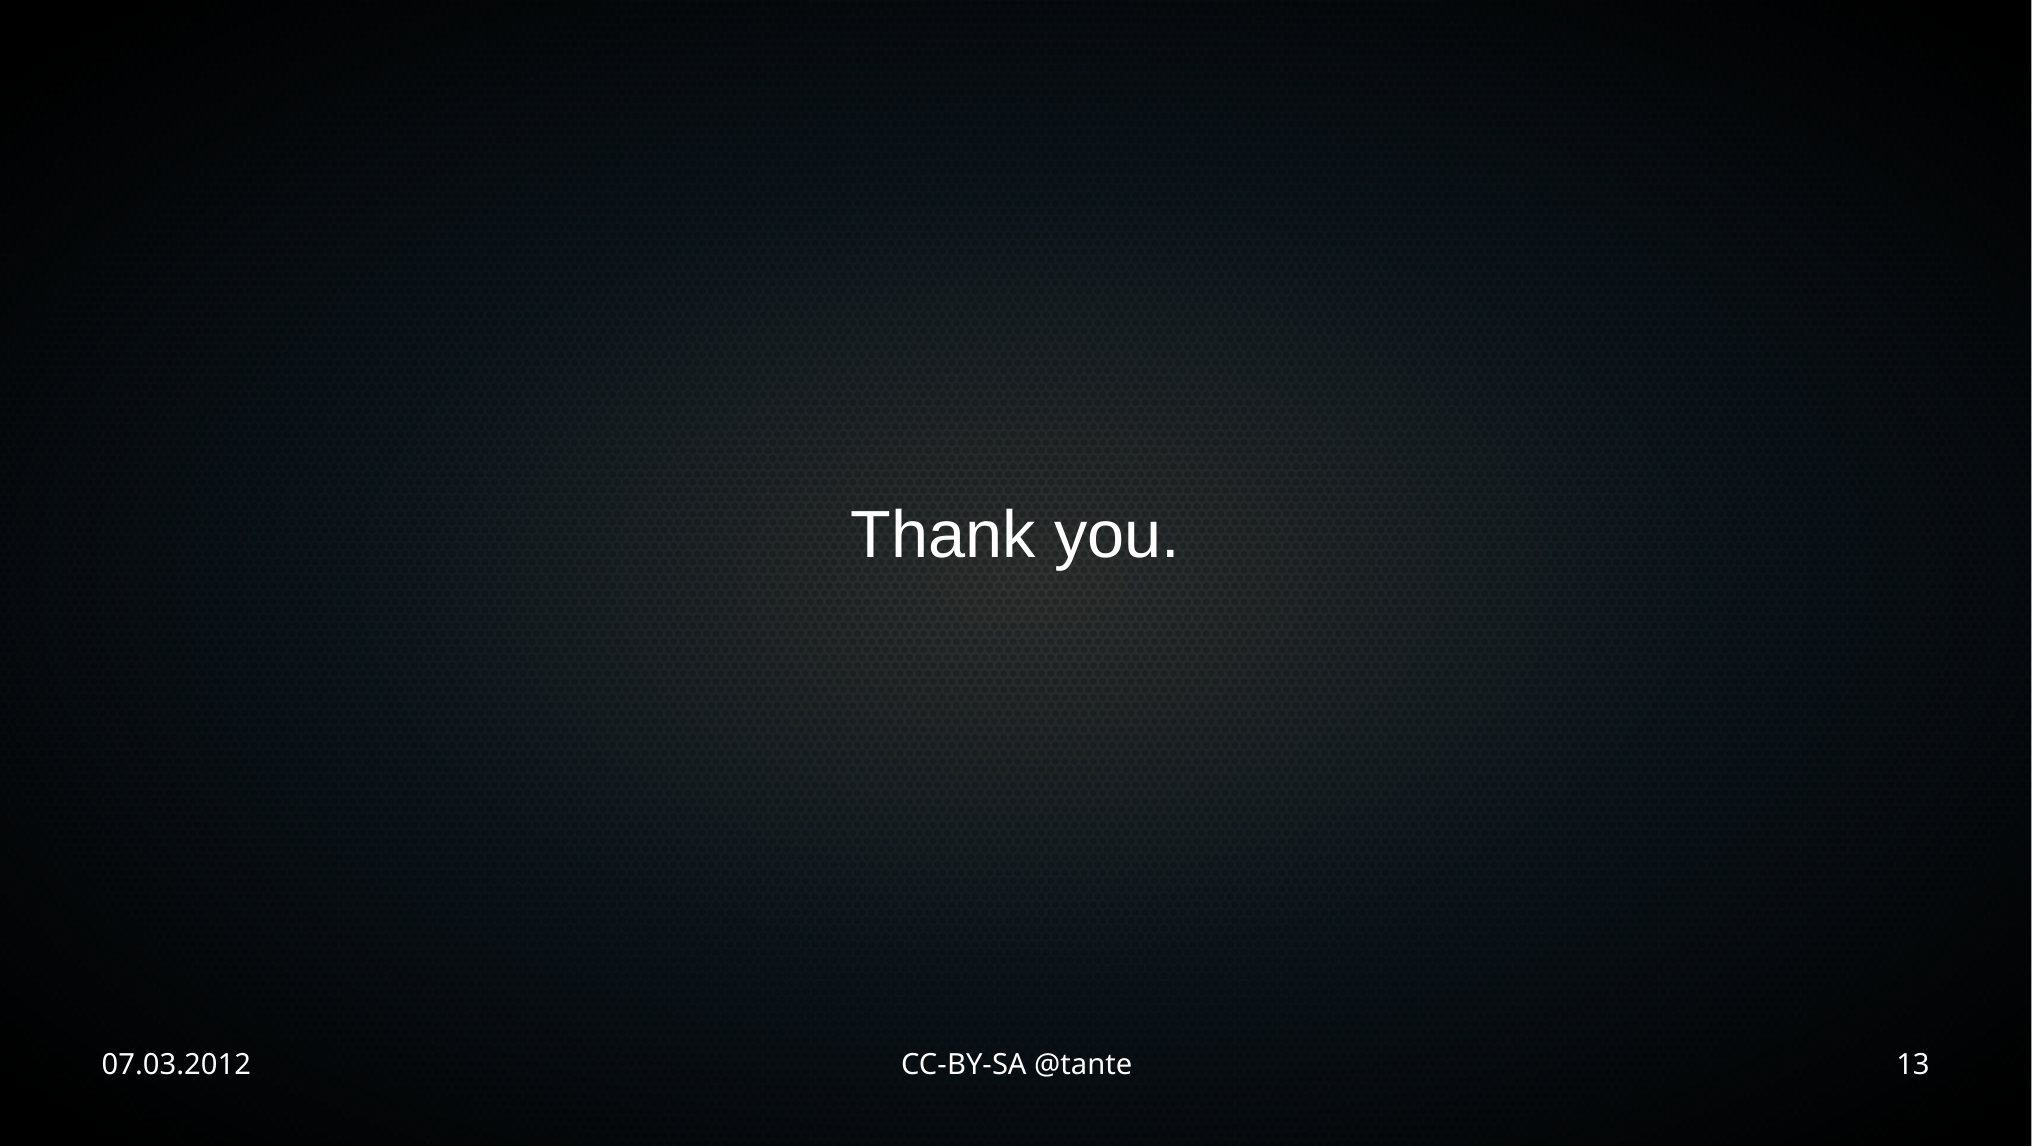

# Thank you.
07.03.2012
CC-BY-SA @tante
13